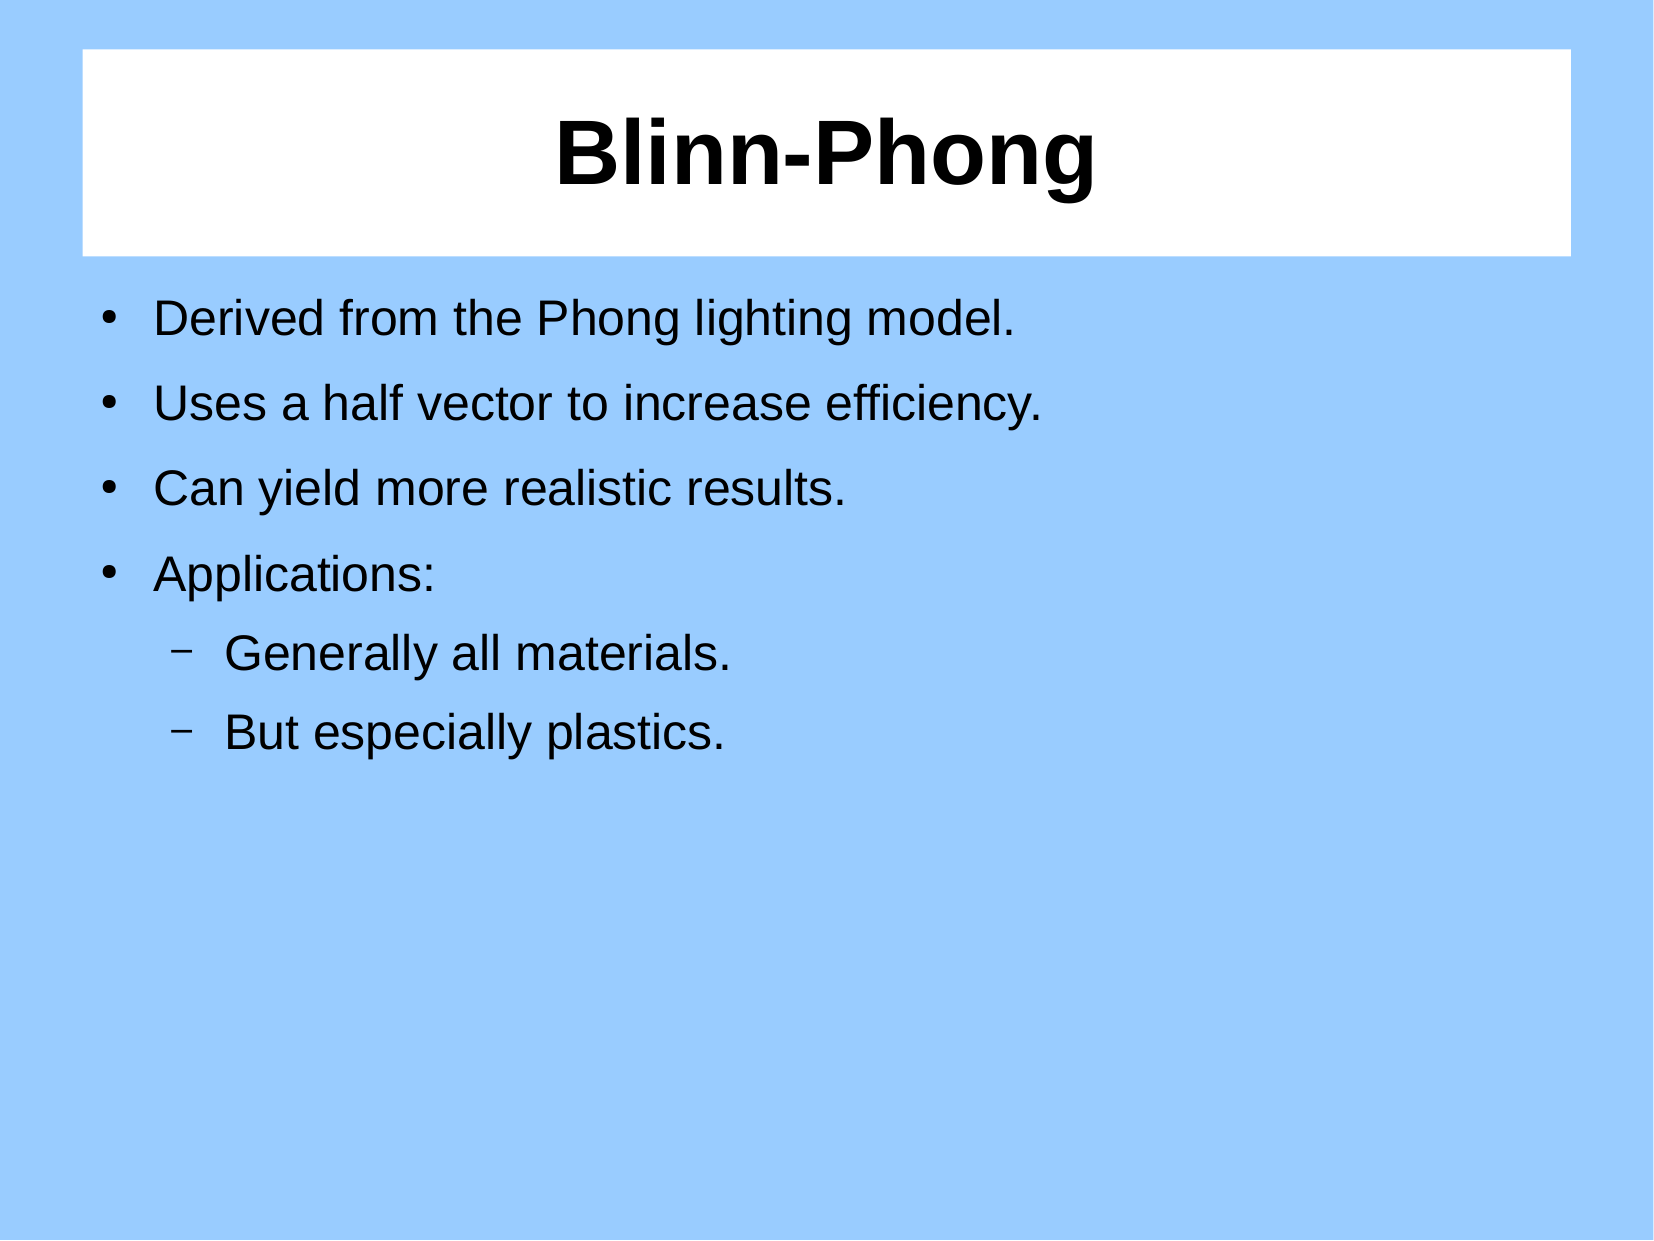

# Blinn-Phong
Derived from the Phong lighting model.
Uses a half vector to increase efficiency.
Can yield more realistic results.
Applications:
Generally all materials.
But especially plastics.